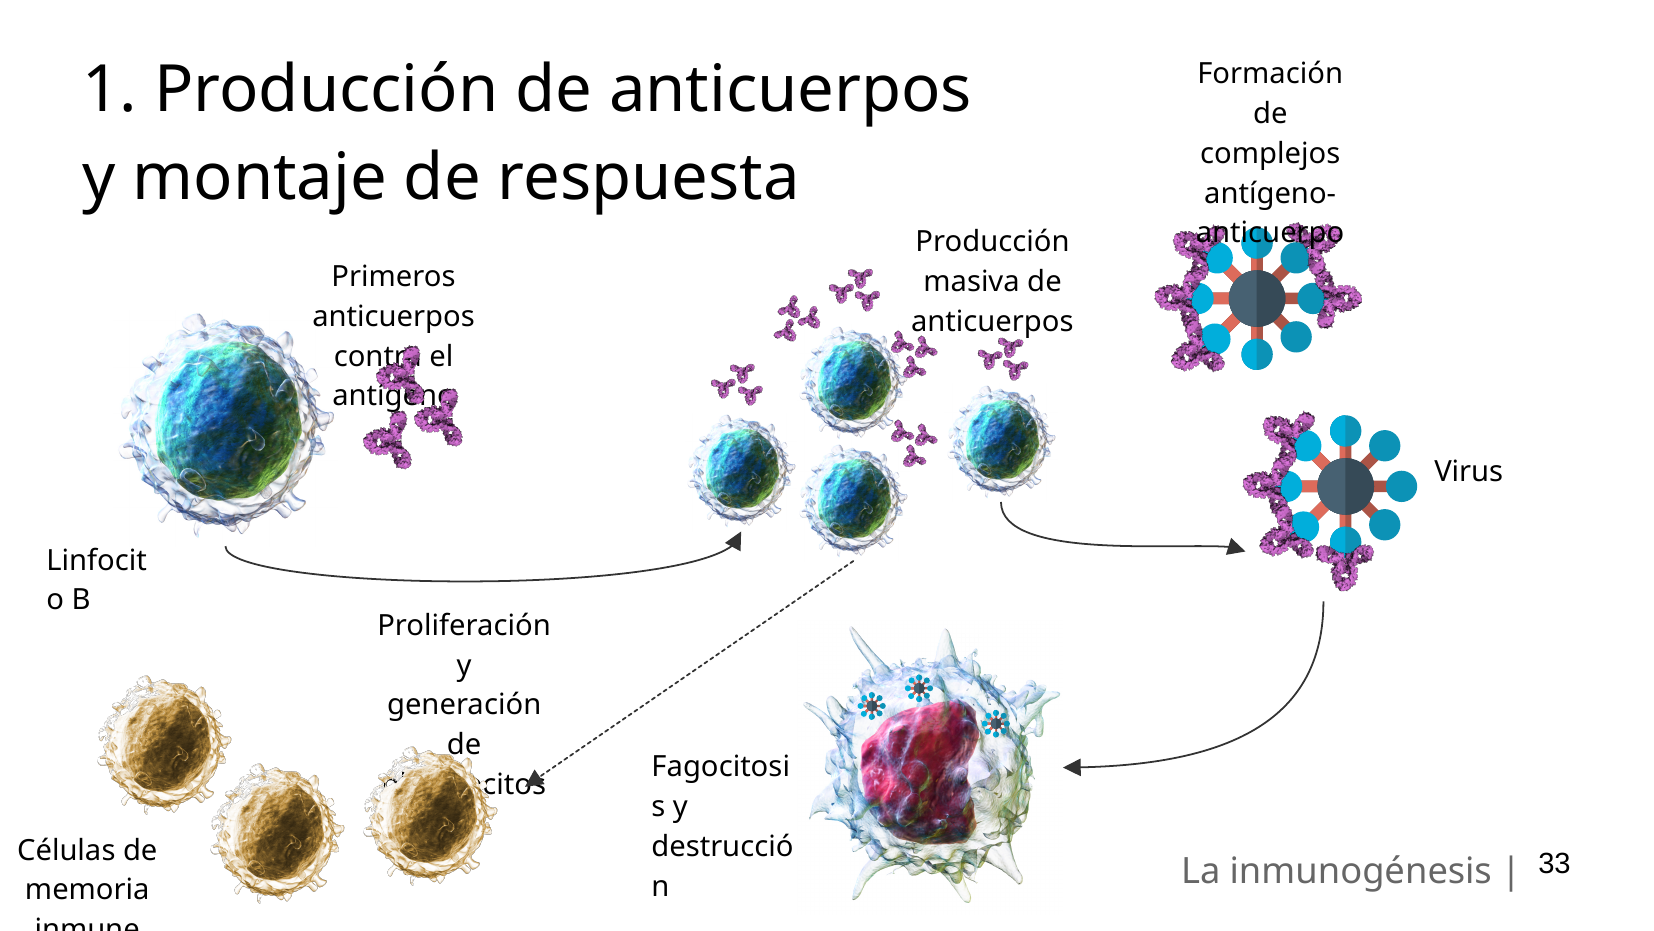

1. Producción de anticuerpos y montaje de respuesta
Formación de complejos antígeno-anticuerpo
Producción masiva de anticuerpos
Primeros anticuerpos contra el antígeno
Virus
Linfocito B
Proliferación y generación de plasmocitos
Fagocitosis y destrucción
Células de memoria inmune
# La inmunogénesis |
33